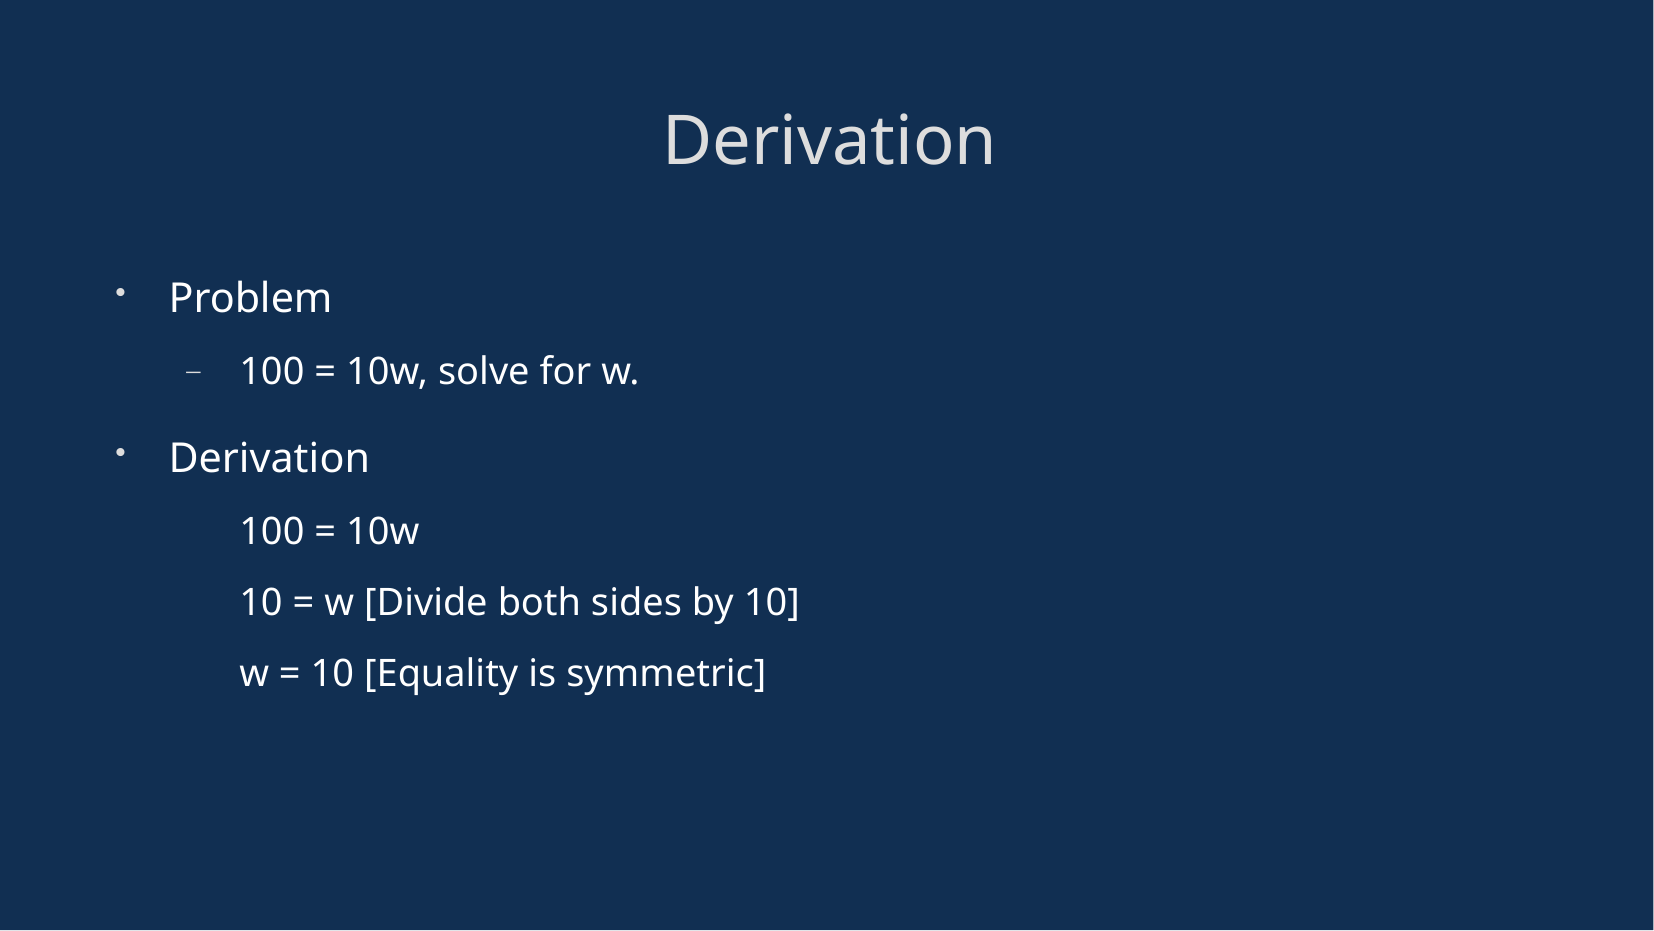

# Derivation
Problem
100 = 10w, solve for w.
Derivation
100 = 10w
10 = w [Divide both sides by 10]
w = 10 [Equality is symmetric]